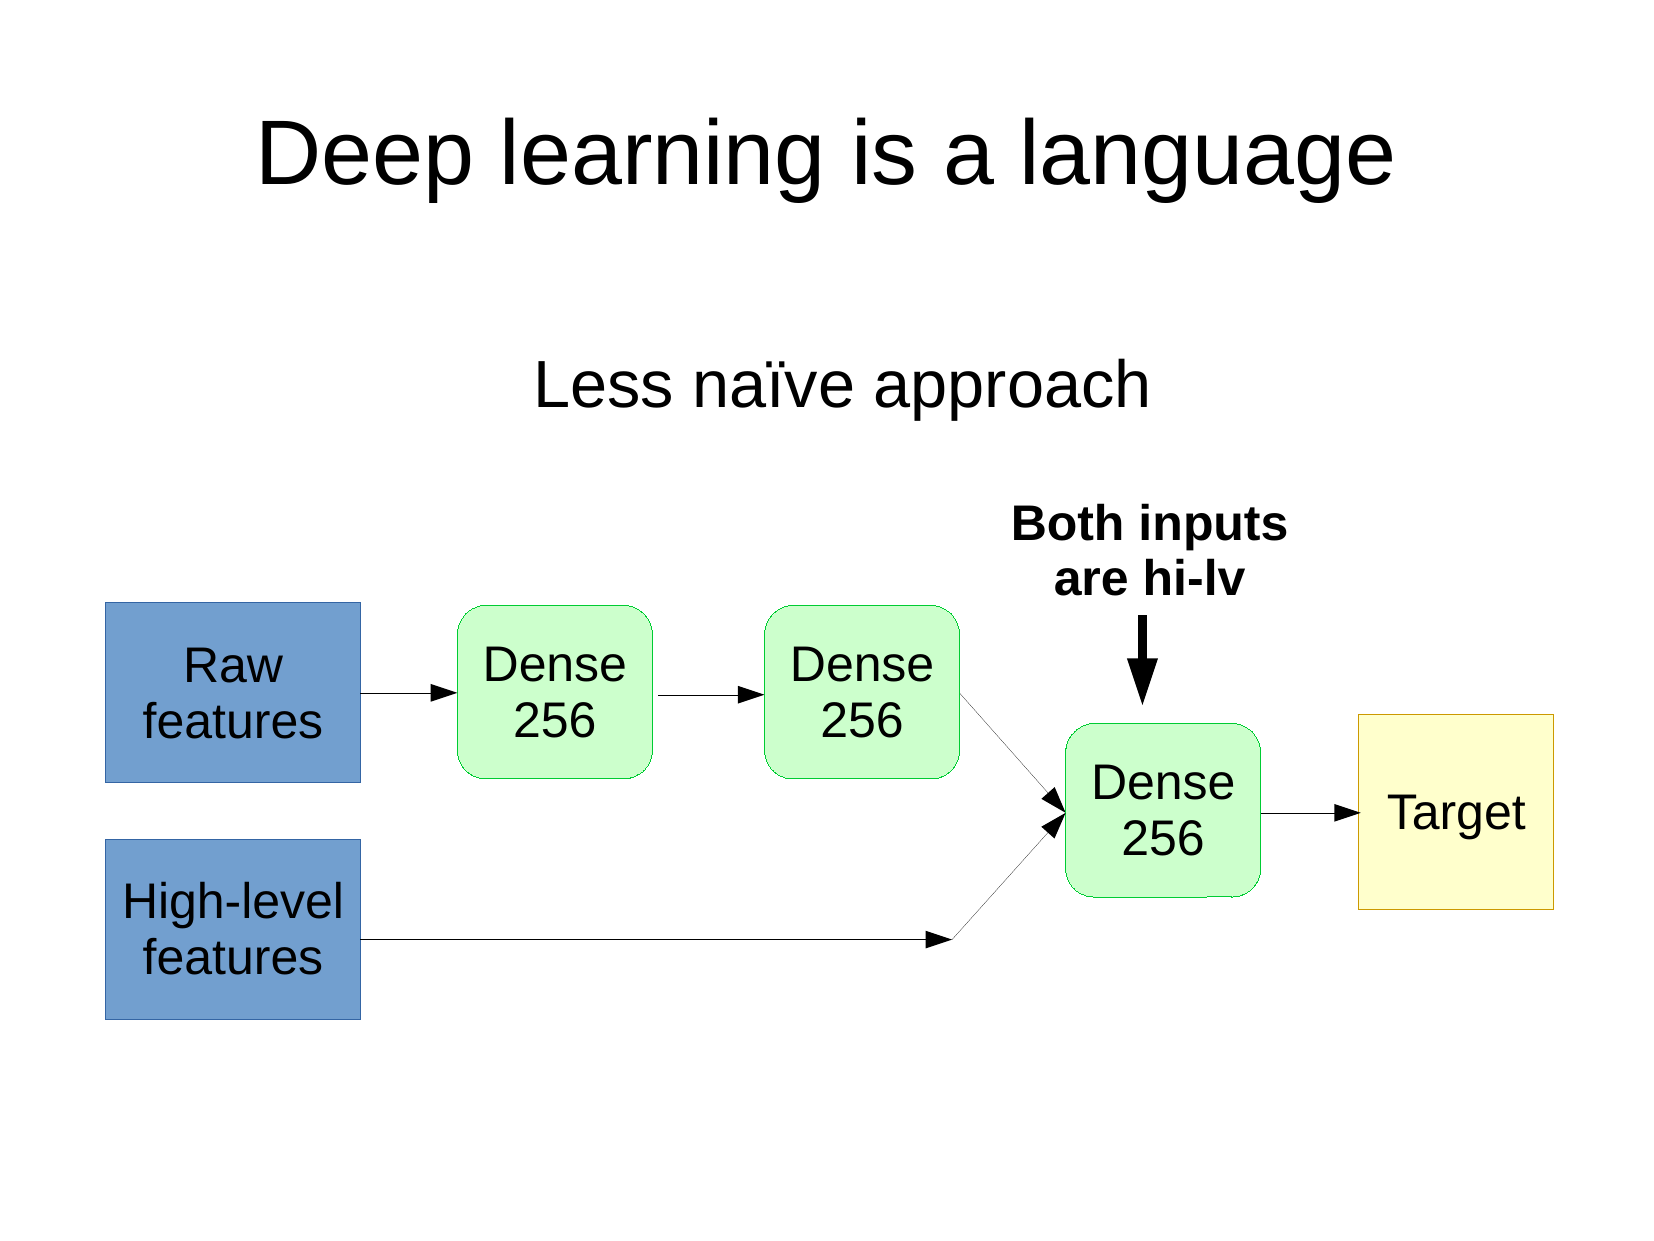

# Deep learning is a language
Less naïve approach
Both inputs
are hi-lv
Raw
features
Dense
256
Dense
256
Target
Dense
256
High-level
features